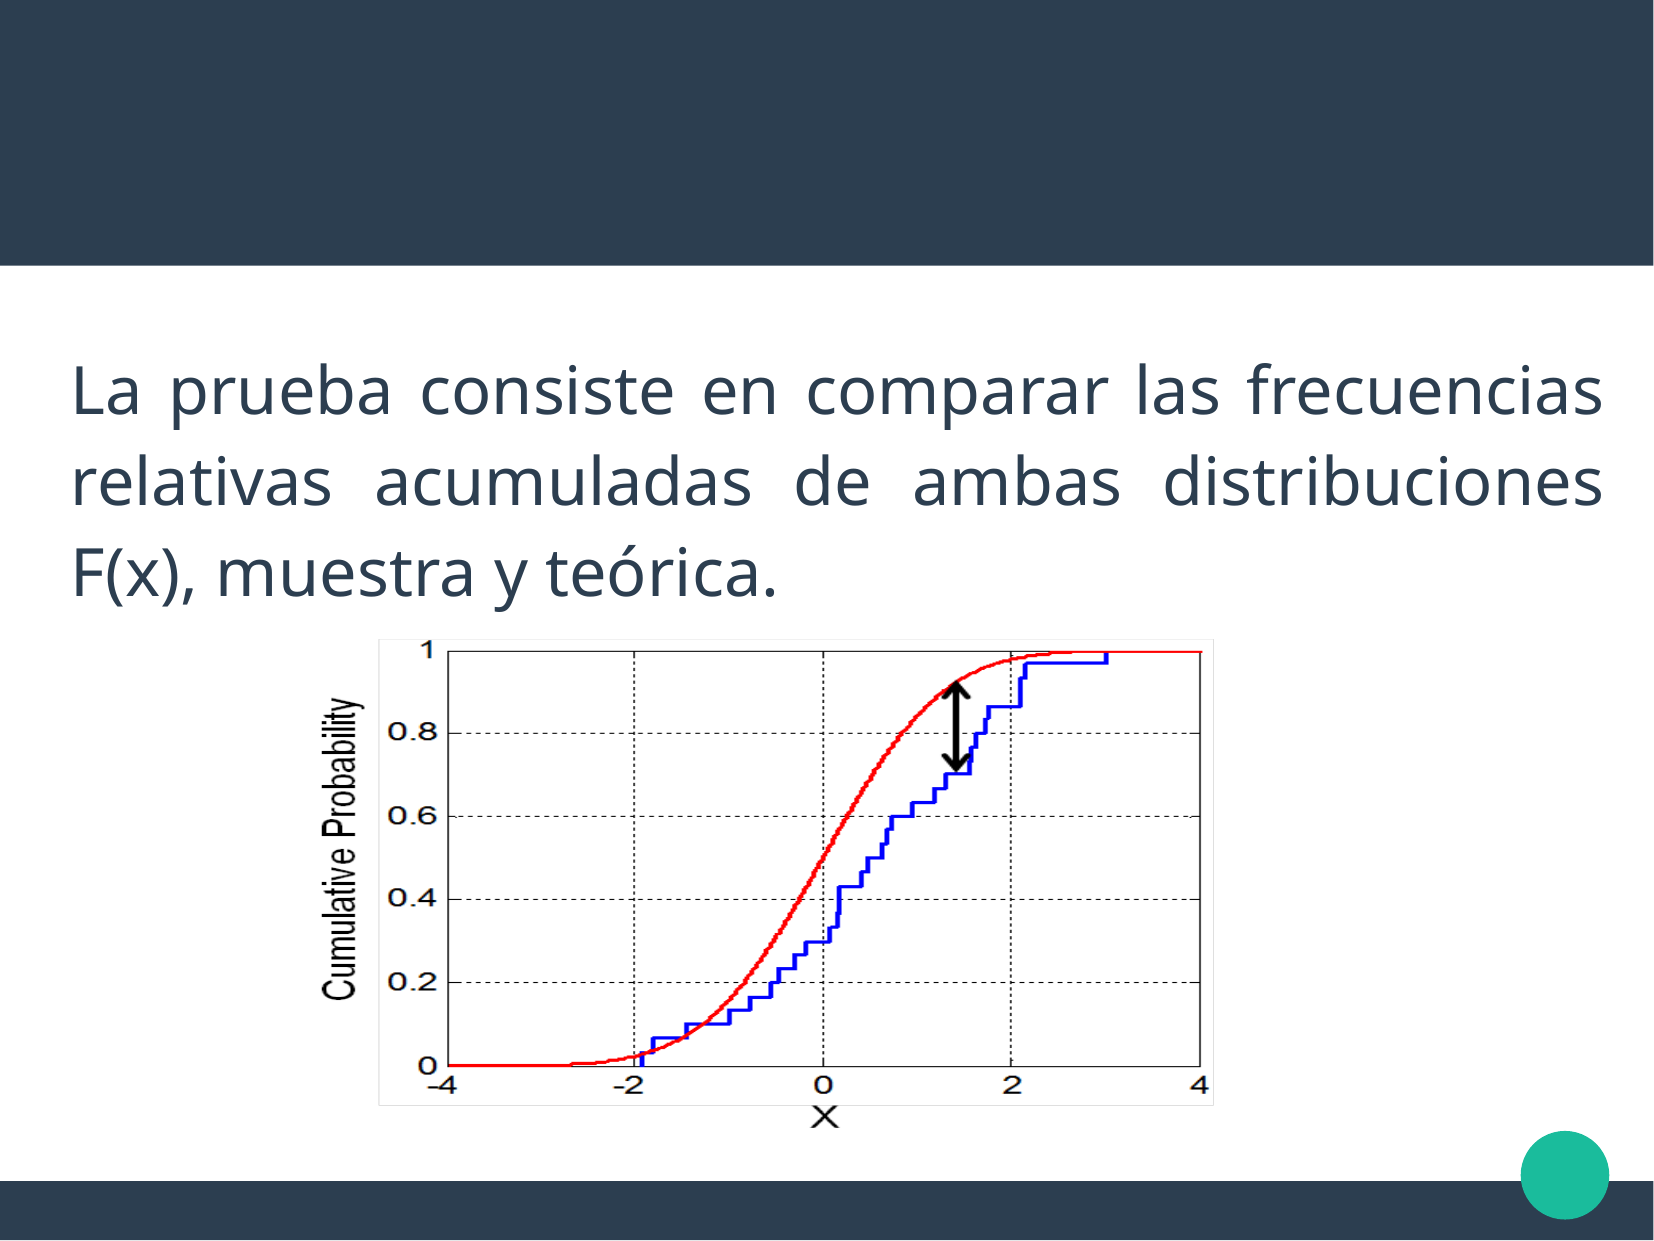

# La prueba consiste en comparar las frecuencias relativas acumuladas de ambas distribuciones F(x), muestra y teórica.